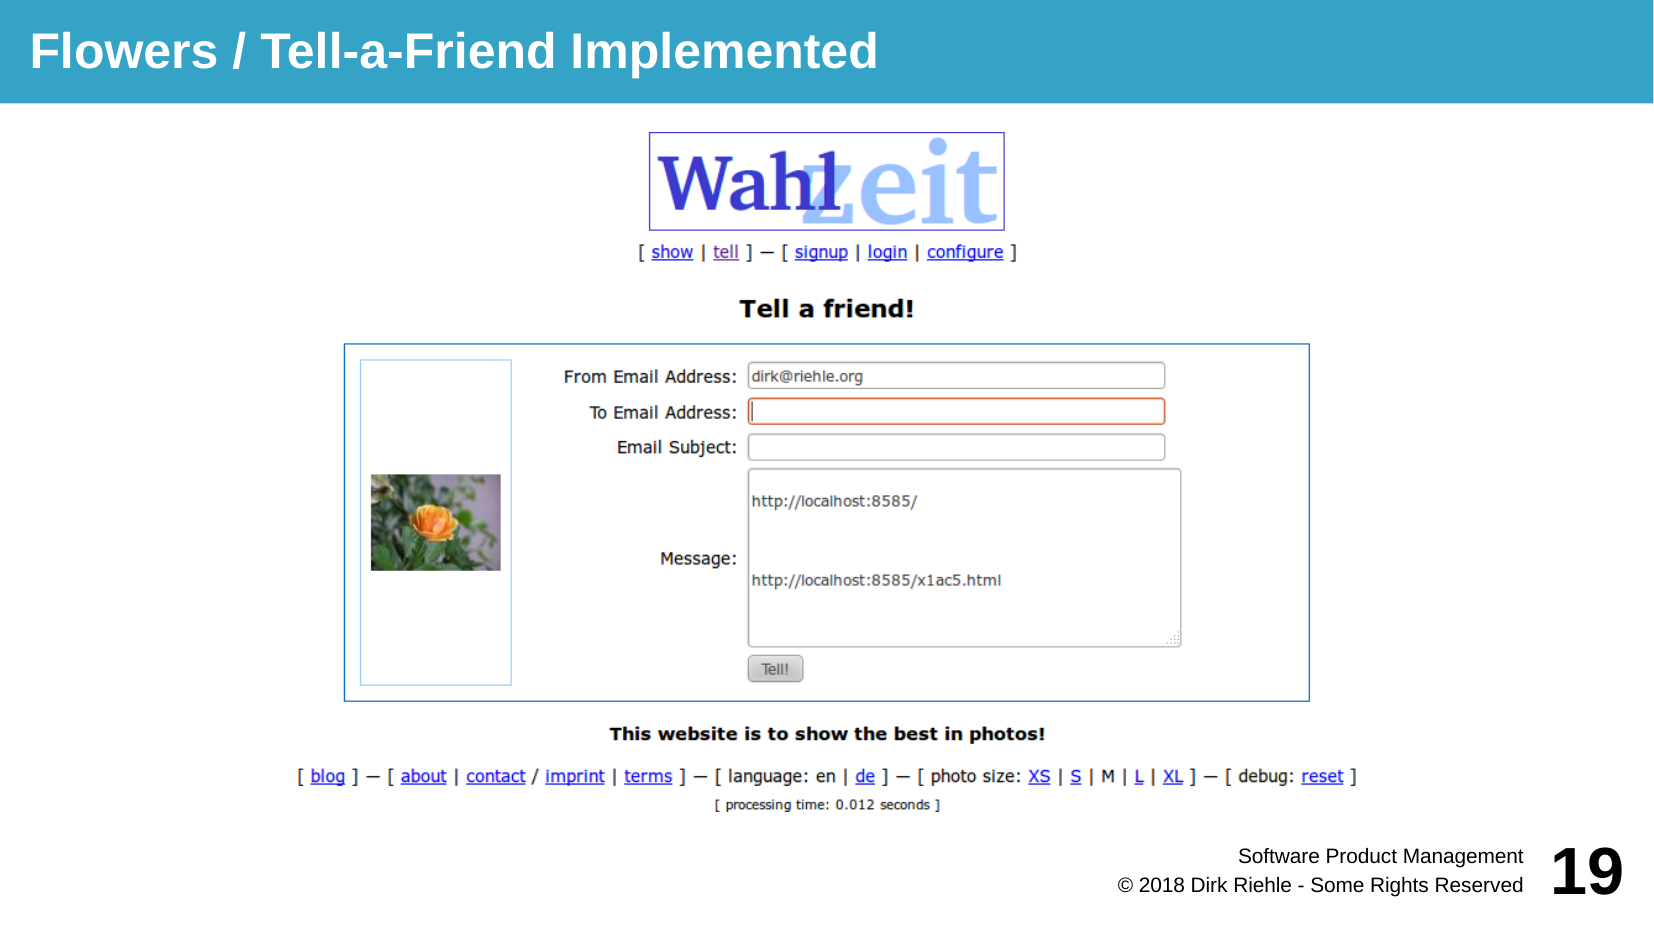

# Flowers / Tell-a-Friend Implemented
Software Product Management
19
© 2018 Dirk Riehle - Some Rights Reserved